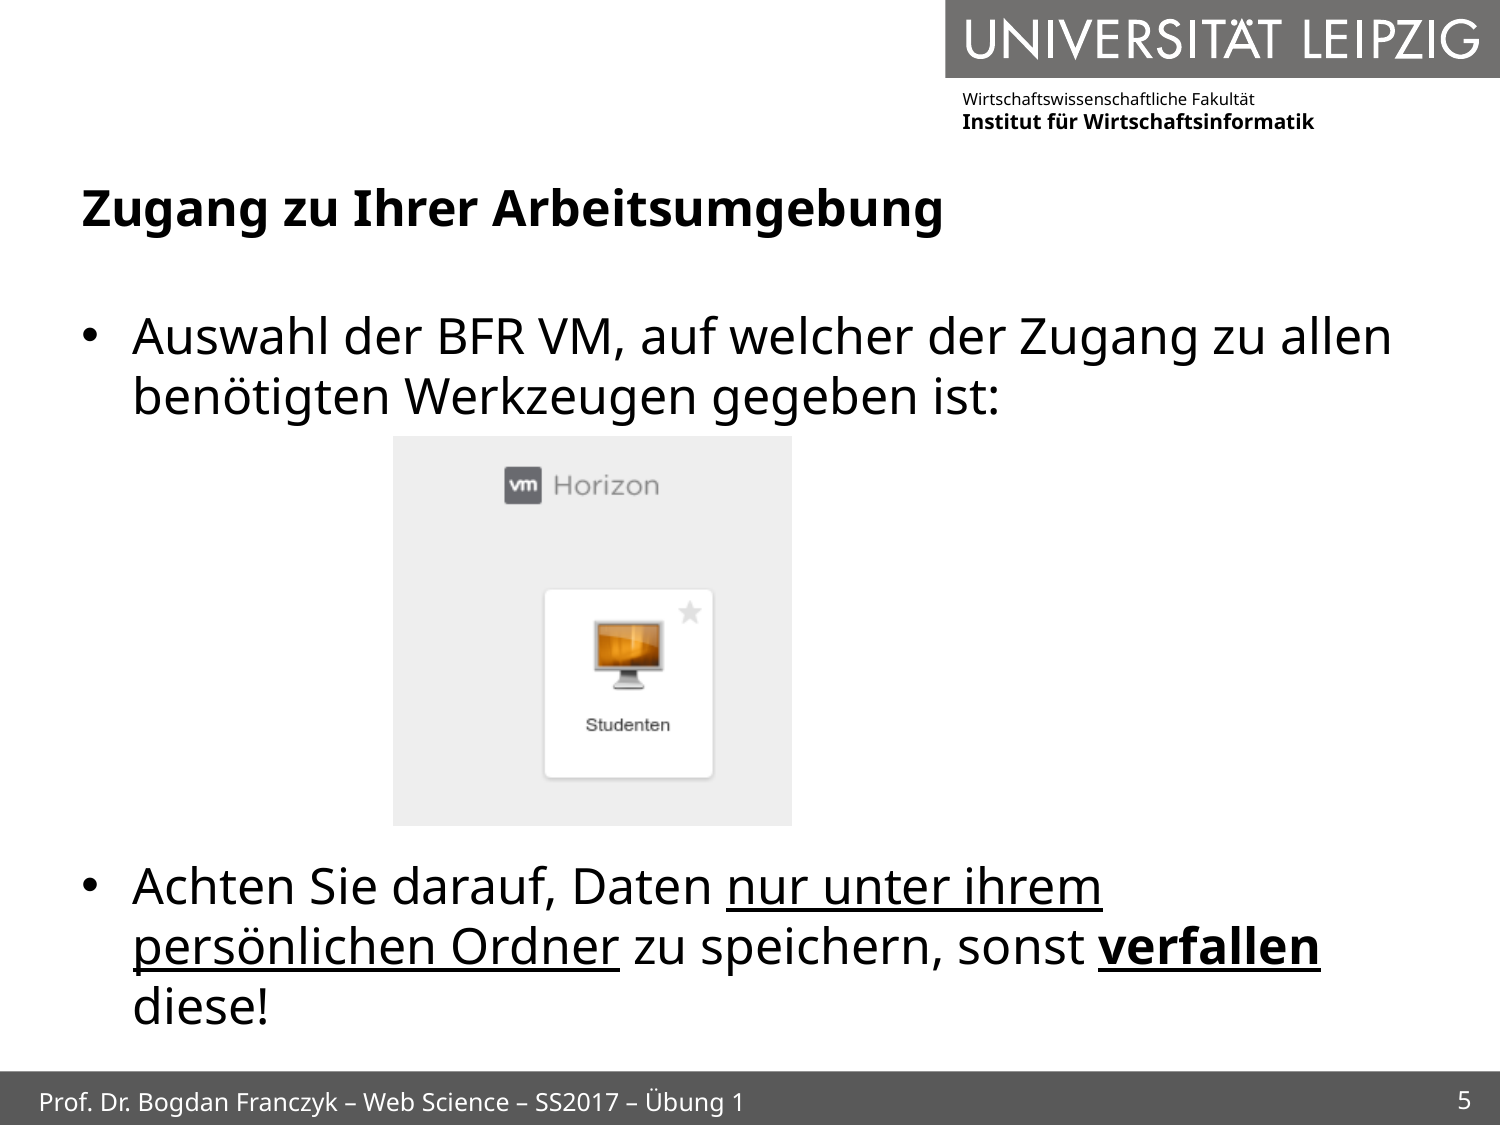

# Zugang zu Ihrer Arbeitsumgebung
Auswahl der BFR VM, auf welcher der Zugang zu allen benötigten Werkzeugen gegeben ist:
Achten Sie darauf, Daten nur unter ihrem persönlichen Ordner zu speichern, sonst verfallen diese!